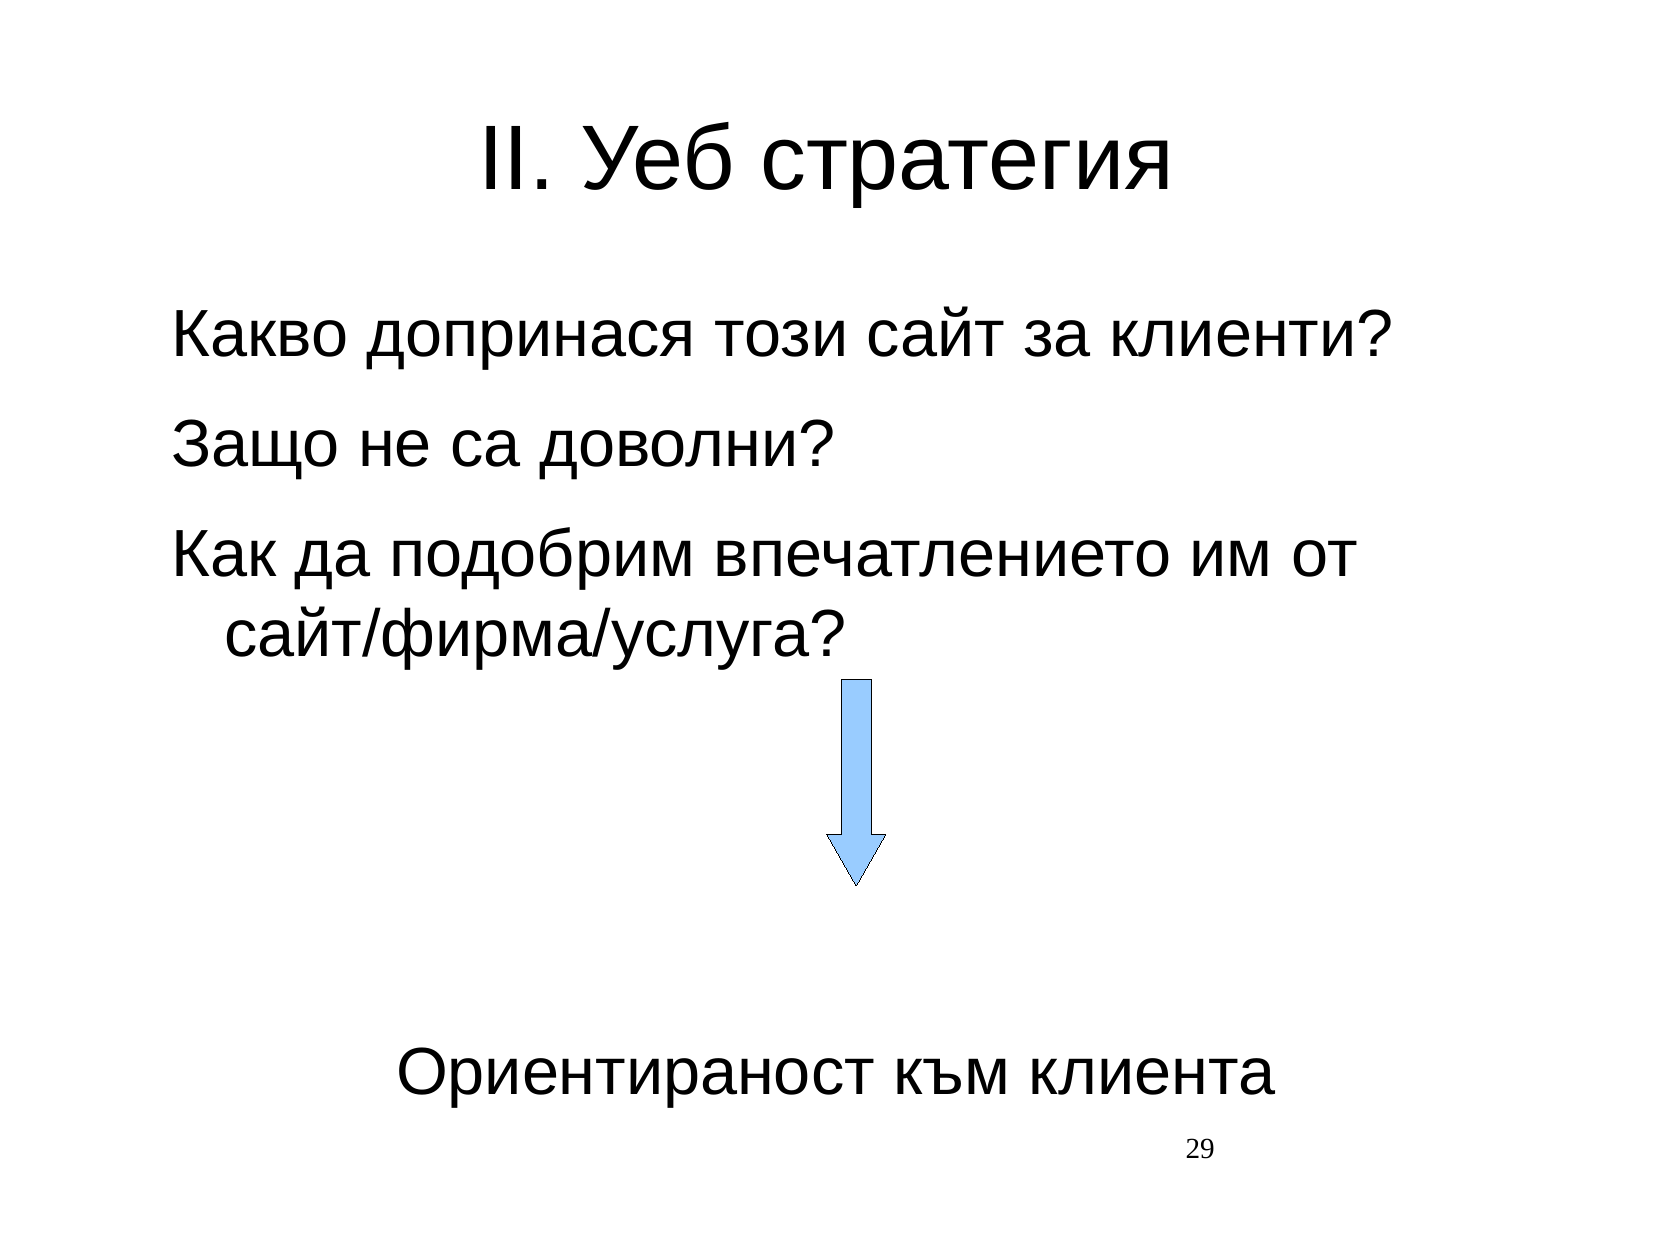

# II. Уеб стратегия
Какво допринася този сайт за клиенти?
Защо не са доволни?
Как да подобрим впечатлението им от сайт/фирма/услуга?
Ориентираност към клиента